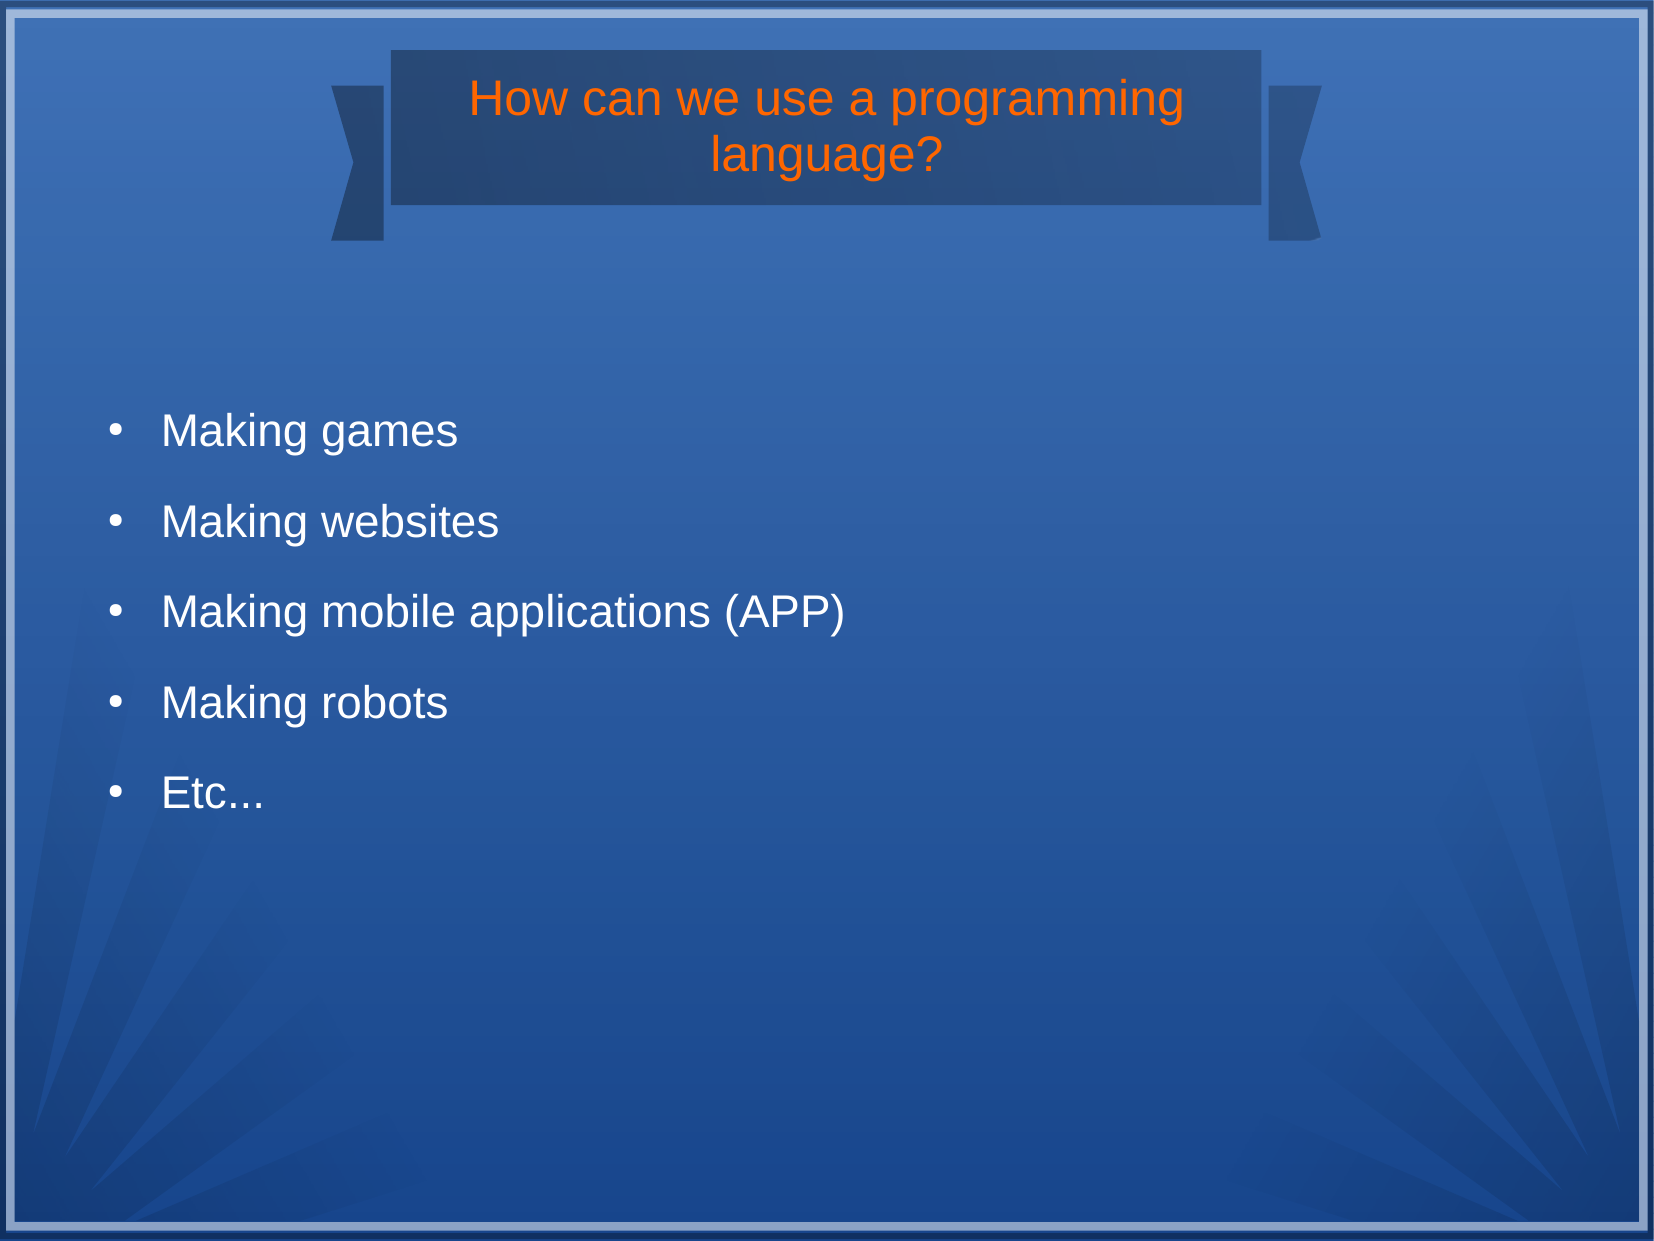

# How can we use a programming language?
Making games
Making websites
Making mobile applications (APP)
Making robots
Etc...